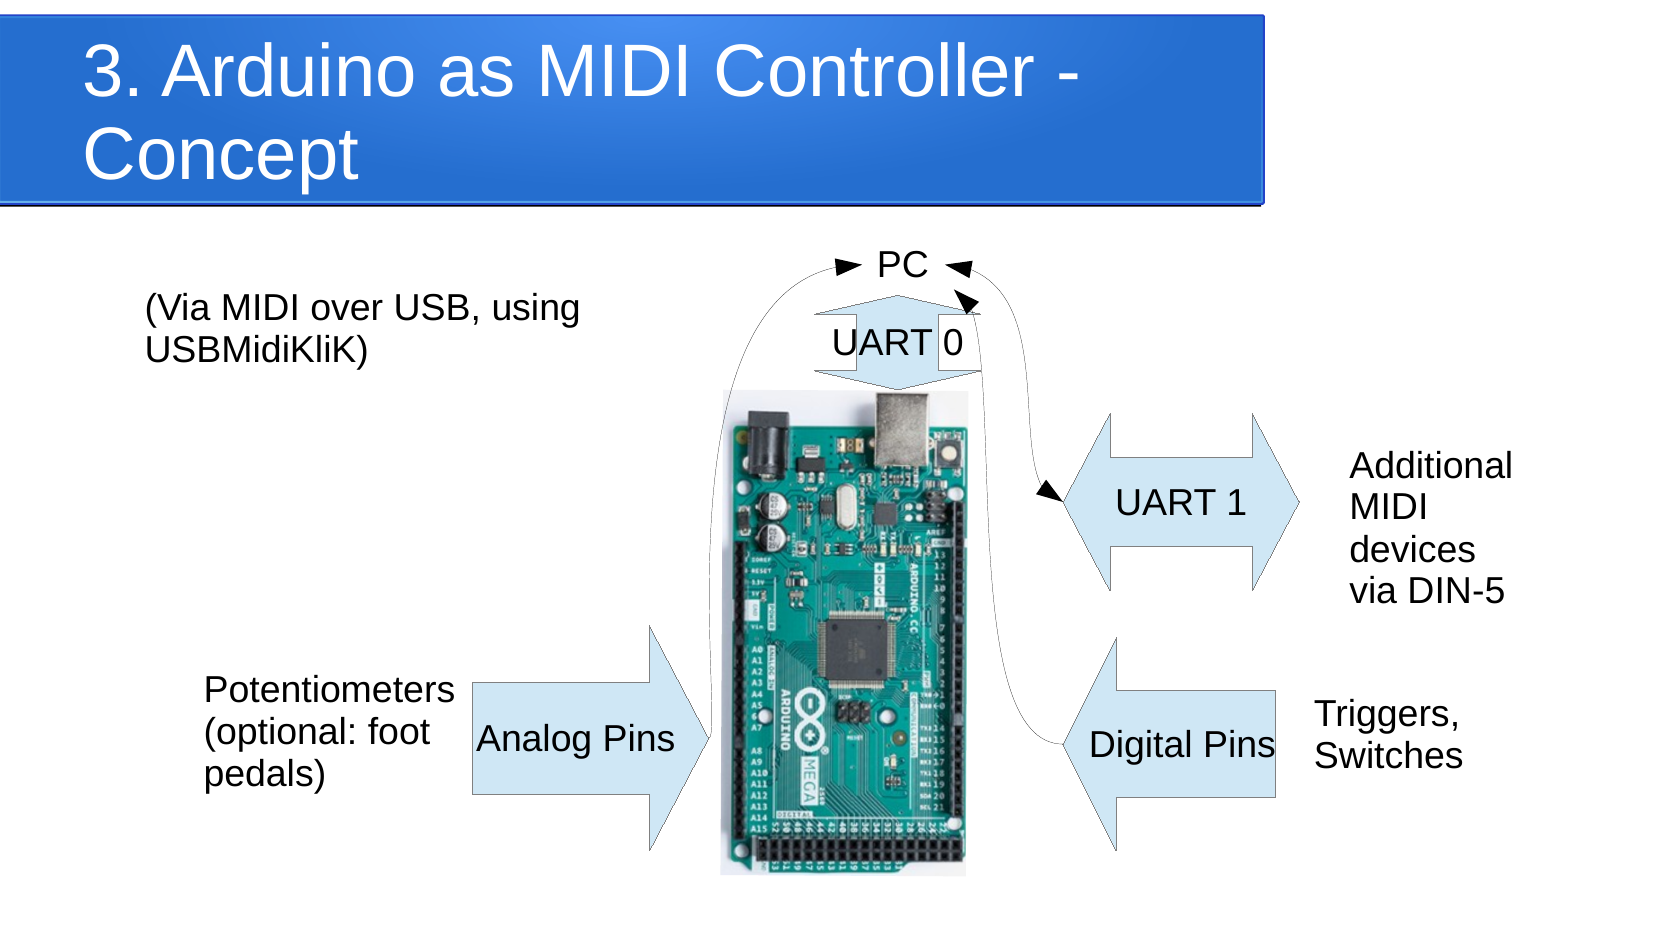

# 3. Arduino as MIDI Controller - Concept
PC
(Via MIDI over USB, using USBMidiKliK)
UART 0
UART 1
Additional MIDI devices via DIN-5
Analog Pins
Digital Pins
Potentiometers
(optional: foot pedals)
Triggers,
Switches